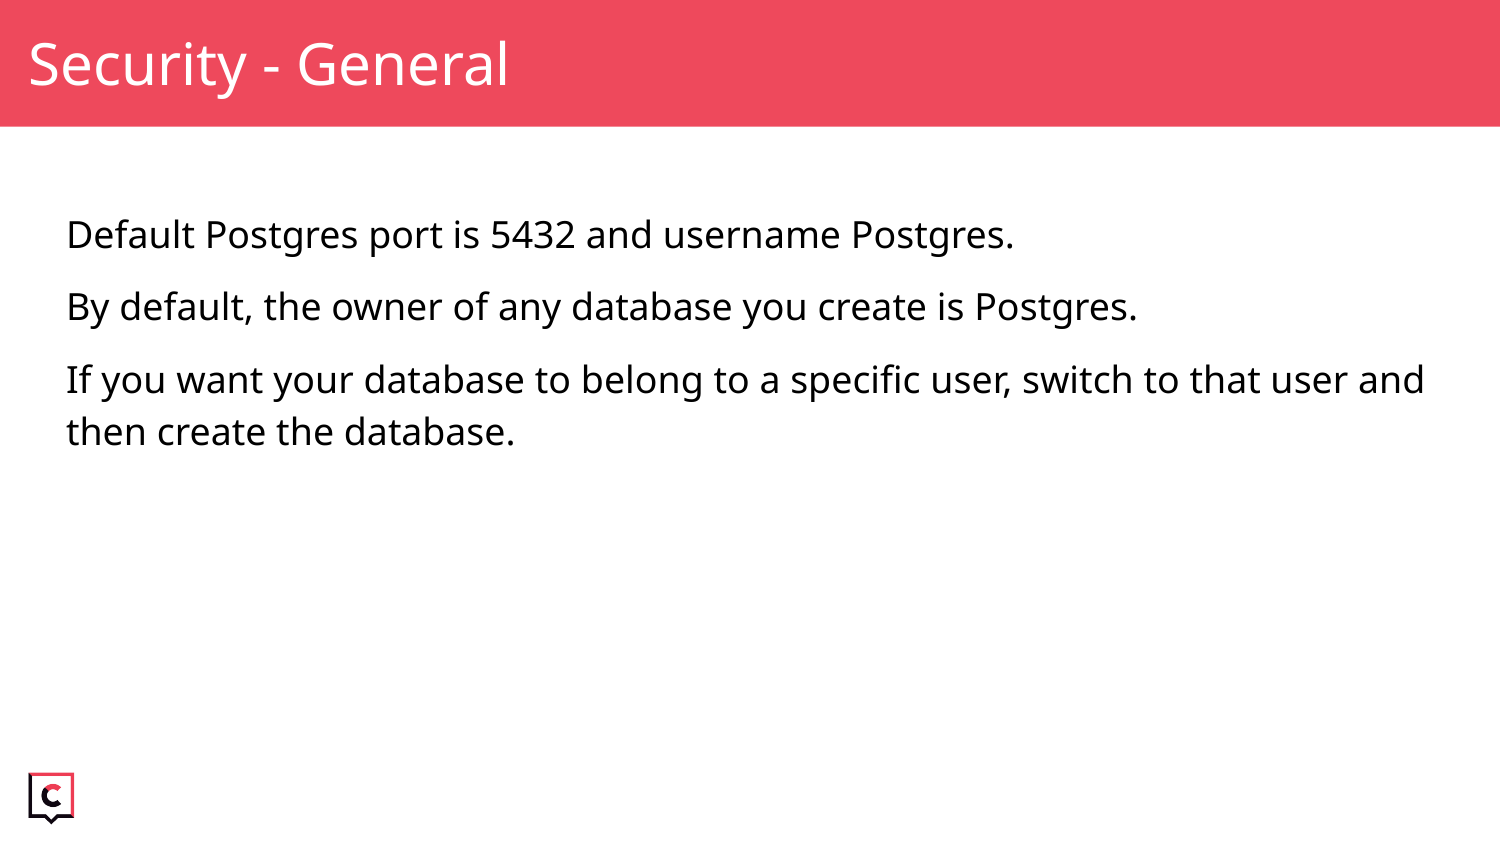

# Security - General
Default Postgres port is 5432 and username Postgres.
By default, the owner of any database you create is Postgres.
If you want your database to belong to a specific user, switch to that user and then create the database.